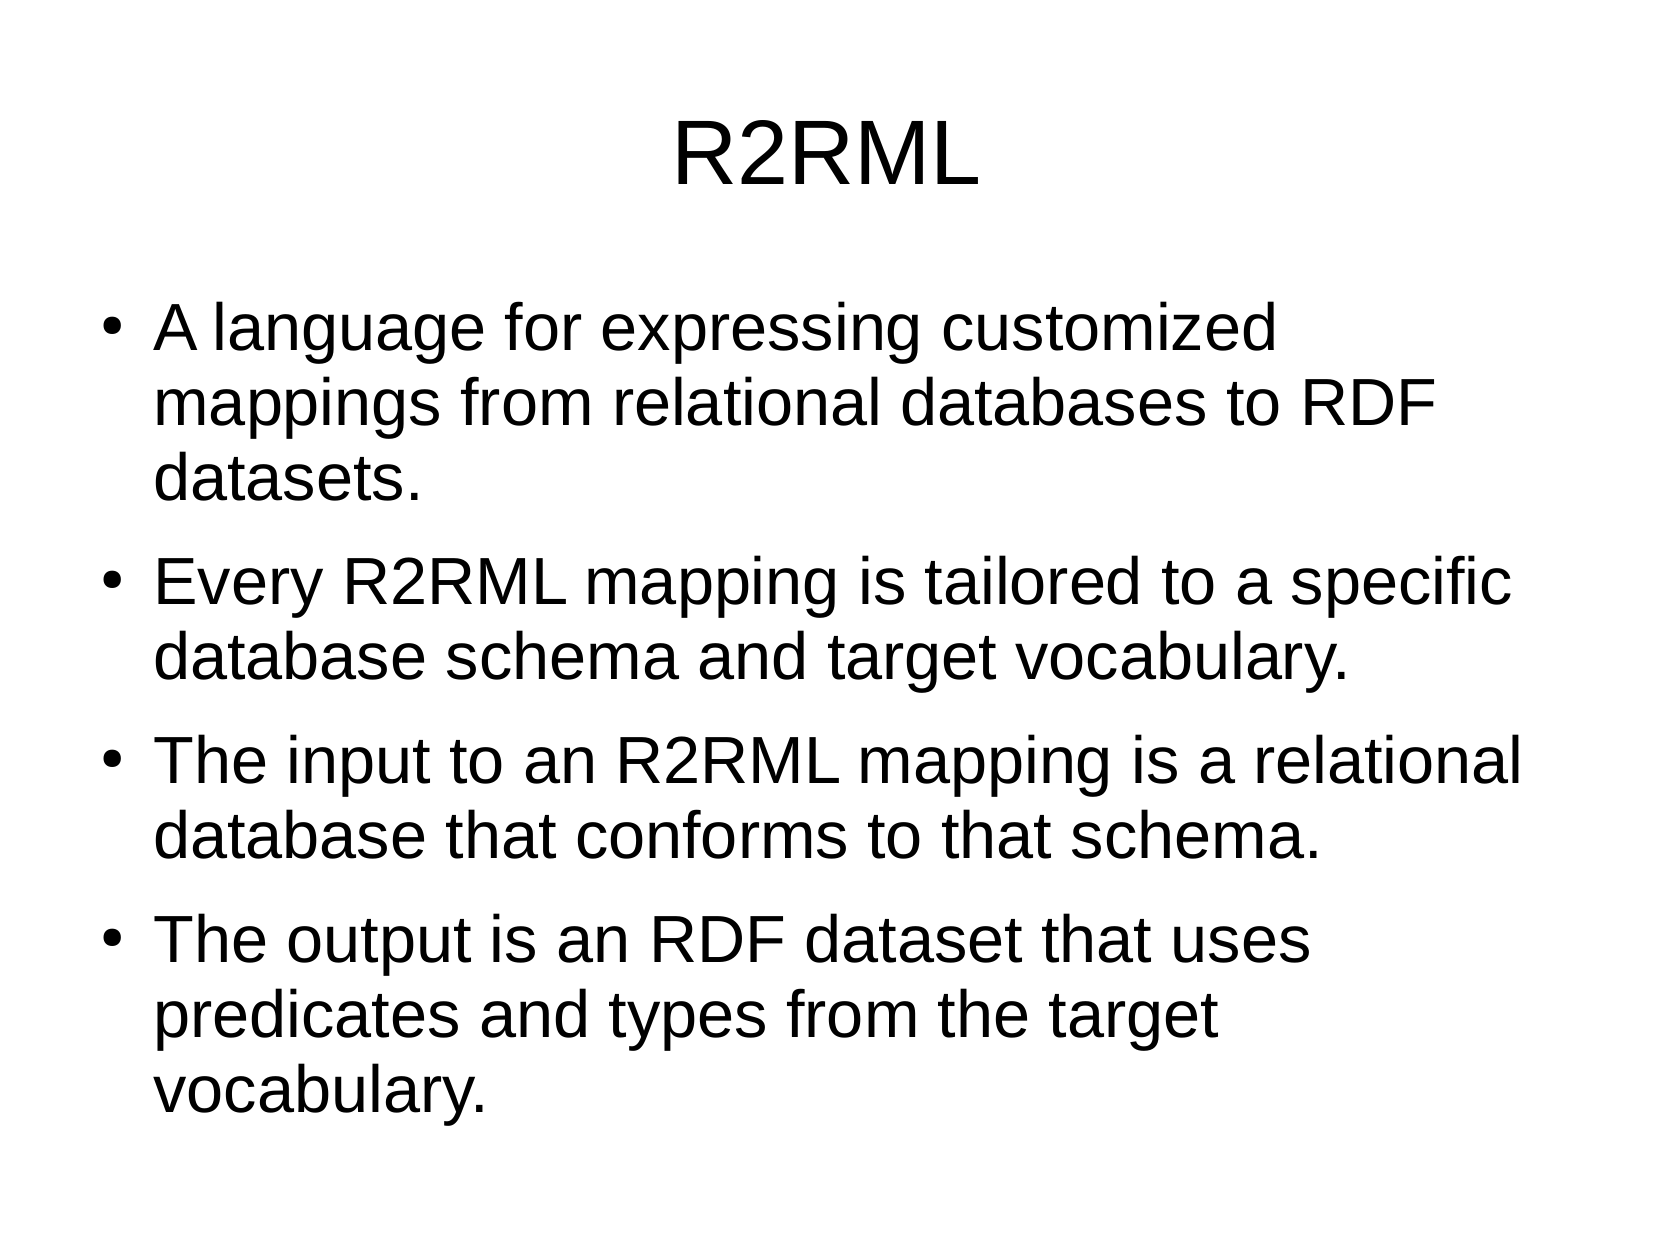

# R2RML
A language for expressing customized mappings from relational databases to RDF datasets.
Every R2RML mapping is tailored to a specific database schema and target vocabulary.
The input to an R2RML mapping is a relational database that conforms to that schema.
The output is an RDF dataset that uses predicates and types from the target vocabulary.